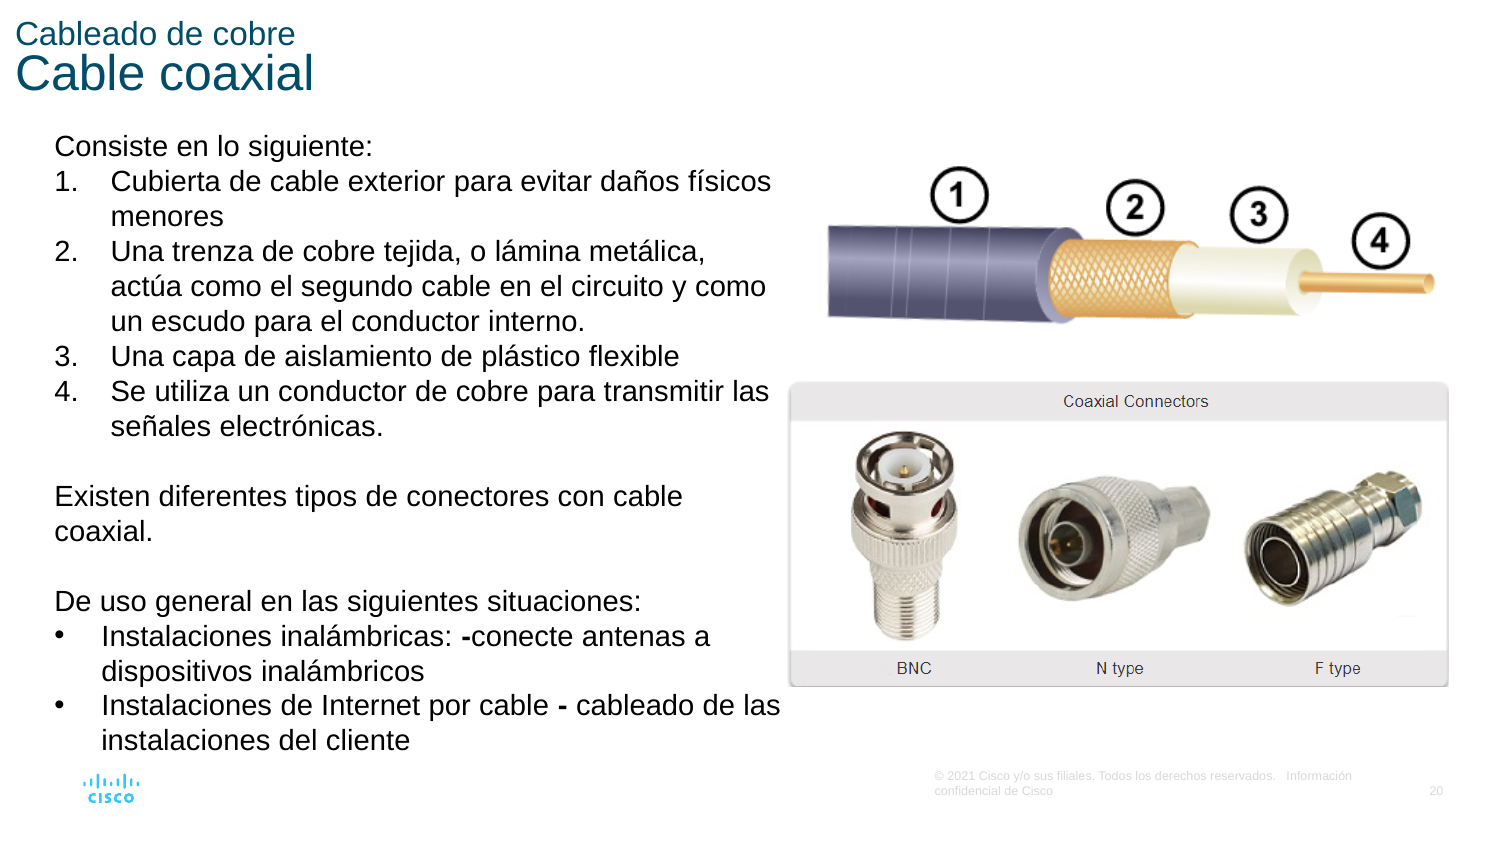

# Cableado de cobre Cable coaxial
Consiste en lo siguiente:
Cubierta de cable exterior para evitar daños físicos menores
Una trenza de cobre tejida, o lámina metálica, actúa como el segundo cable en el circuito y como un escudo para el conductor interno.
Una capa de aislamiento de plástico flexible
Se utiliza un conductor de cobre para transmitir las señales electrónicas.
Existen diferentes tipos de conectores con cable coaxial.
De uso general en las siguientes situaciones:
Instalaciones inalámbricas: -conecte antenas a dispositivos inalámbricos
Instalaciones de Internet por cable - cableado de las instalaciones del cliente